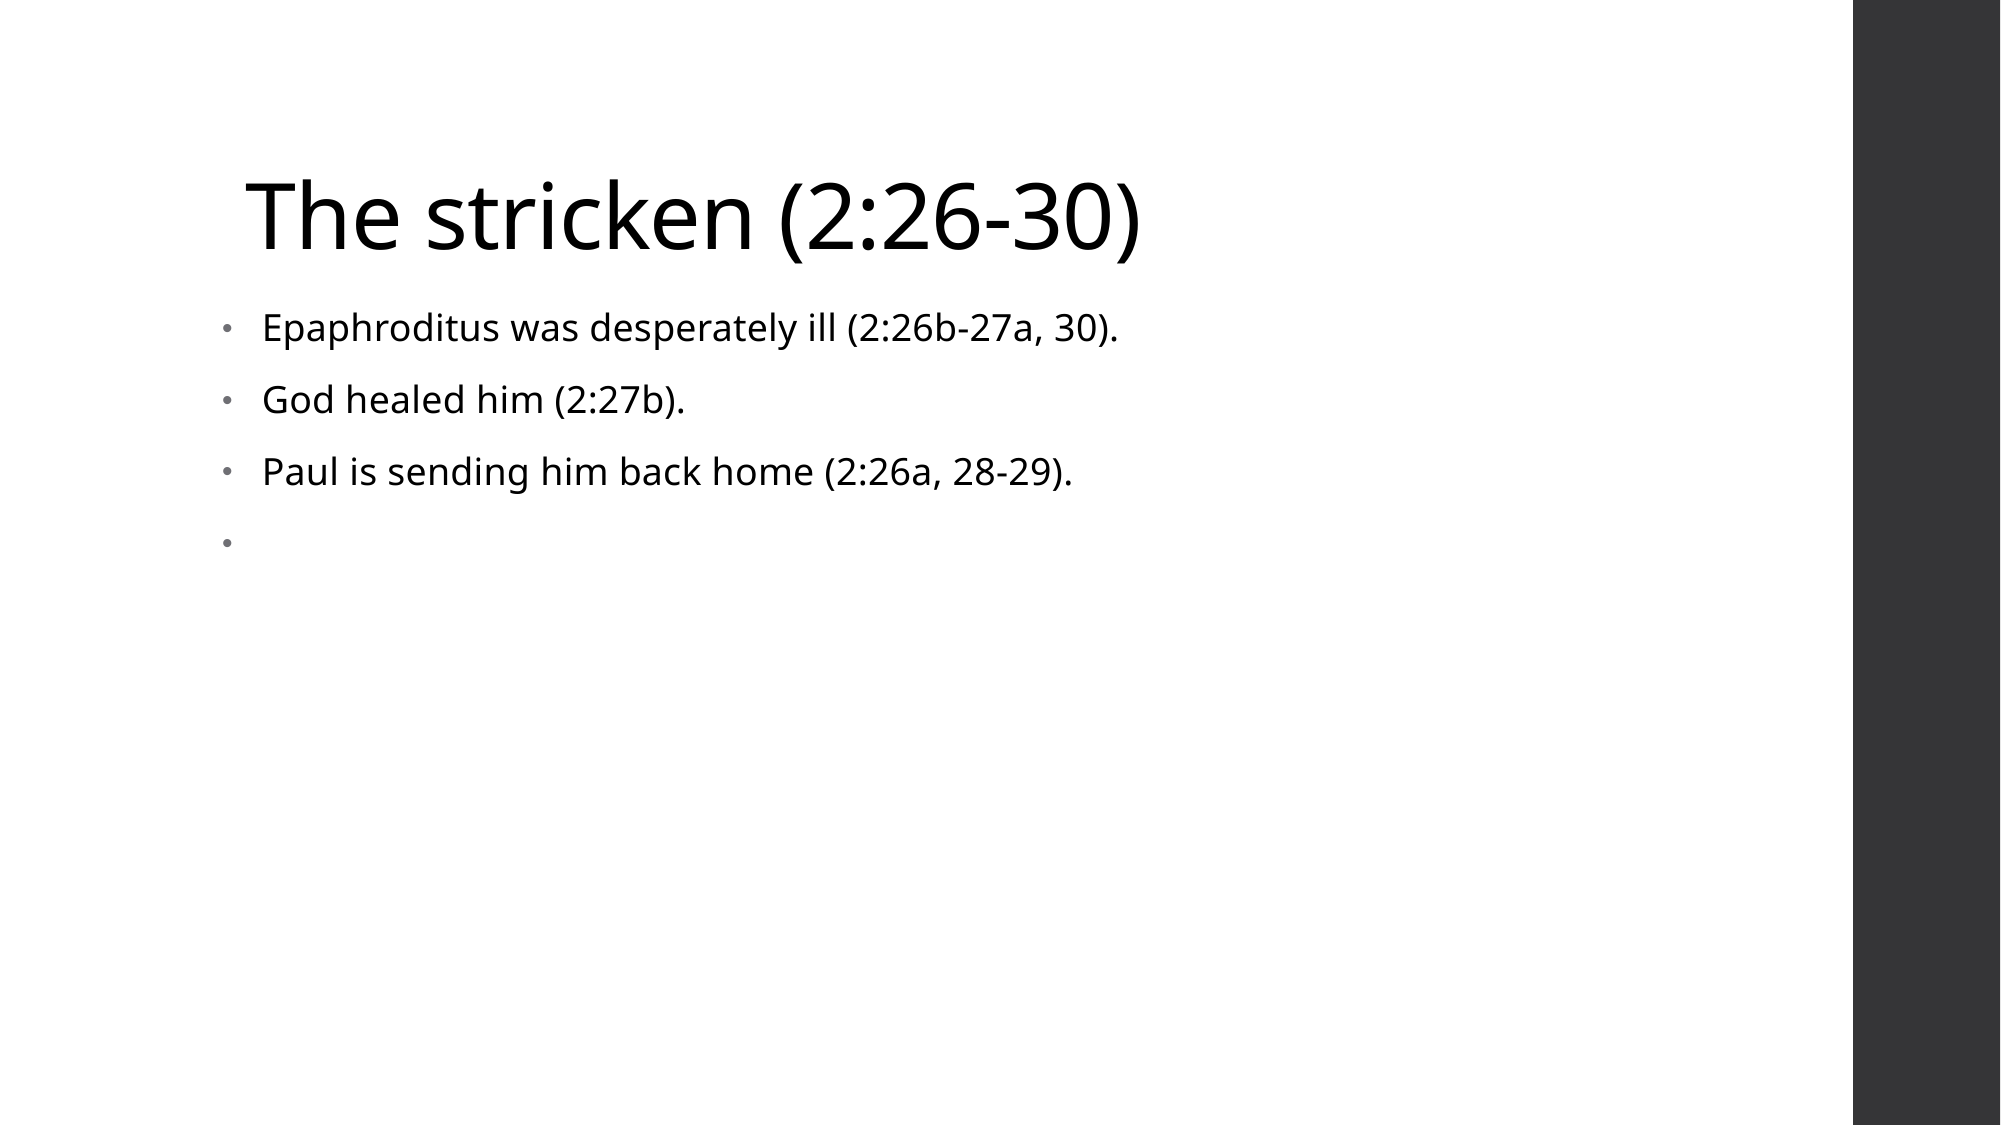

# The stricken (2:26-30)
 Epaphroditus was desperately ill (2:26b-27a, 30).
 God healed him (2:27b).
 Paul is sending him back home (2:26a, 28-29).